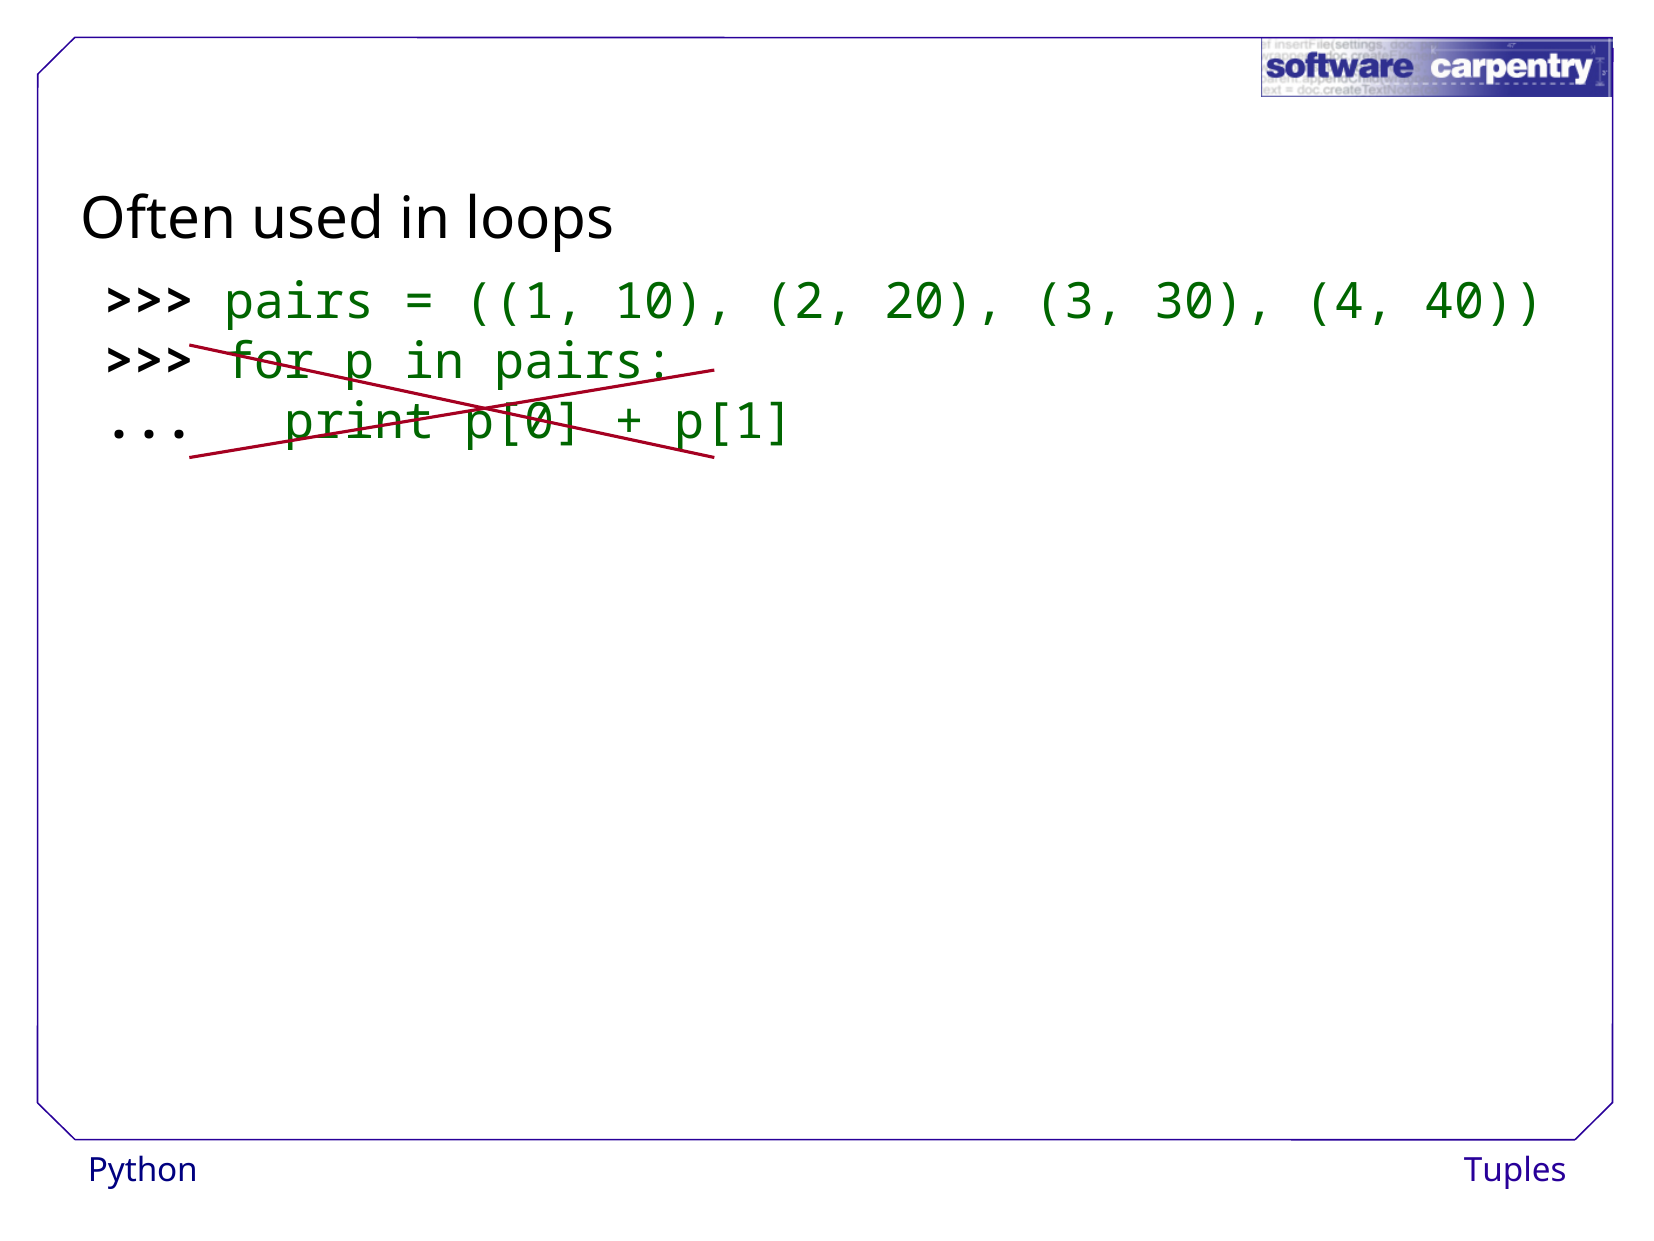

Often used in loops
>>> pairs = ((1, 10), (2, 20), (3, 30), (4, 40))
>>> for p in pairs:
... print p[0] + p[1]